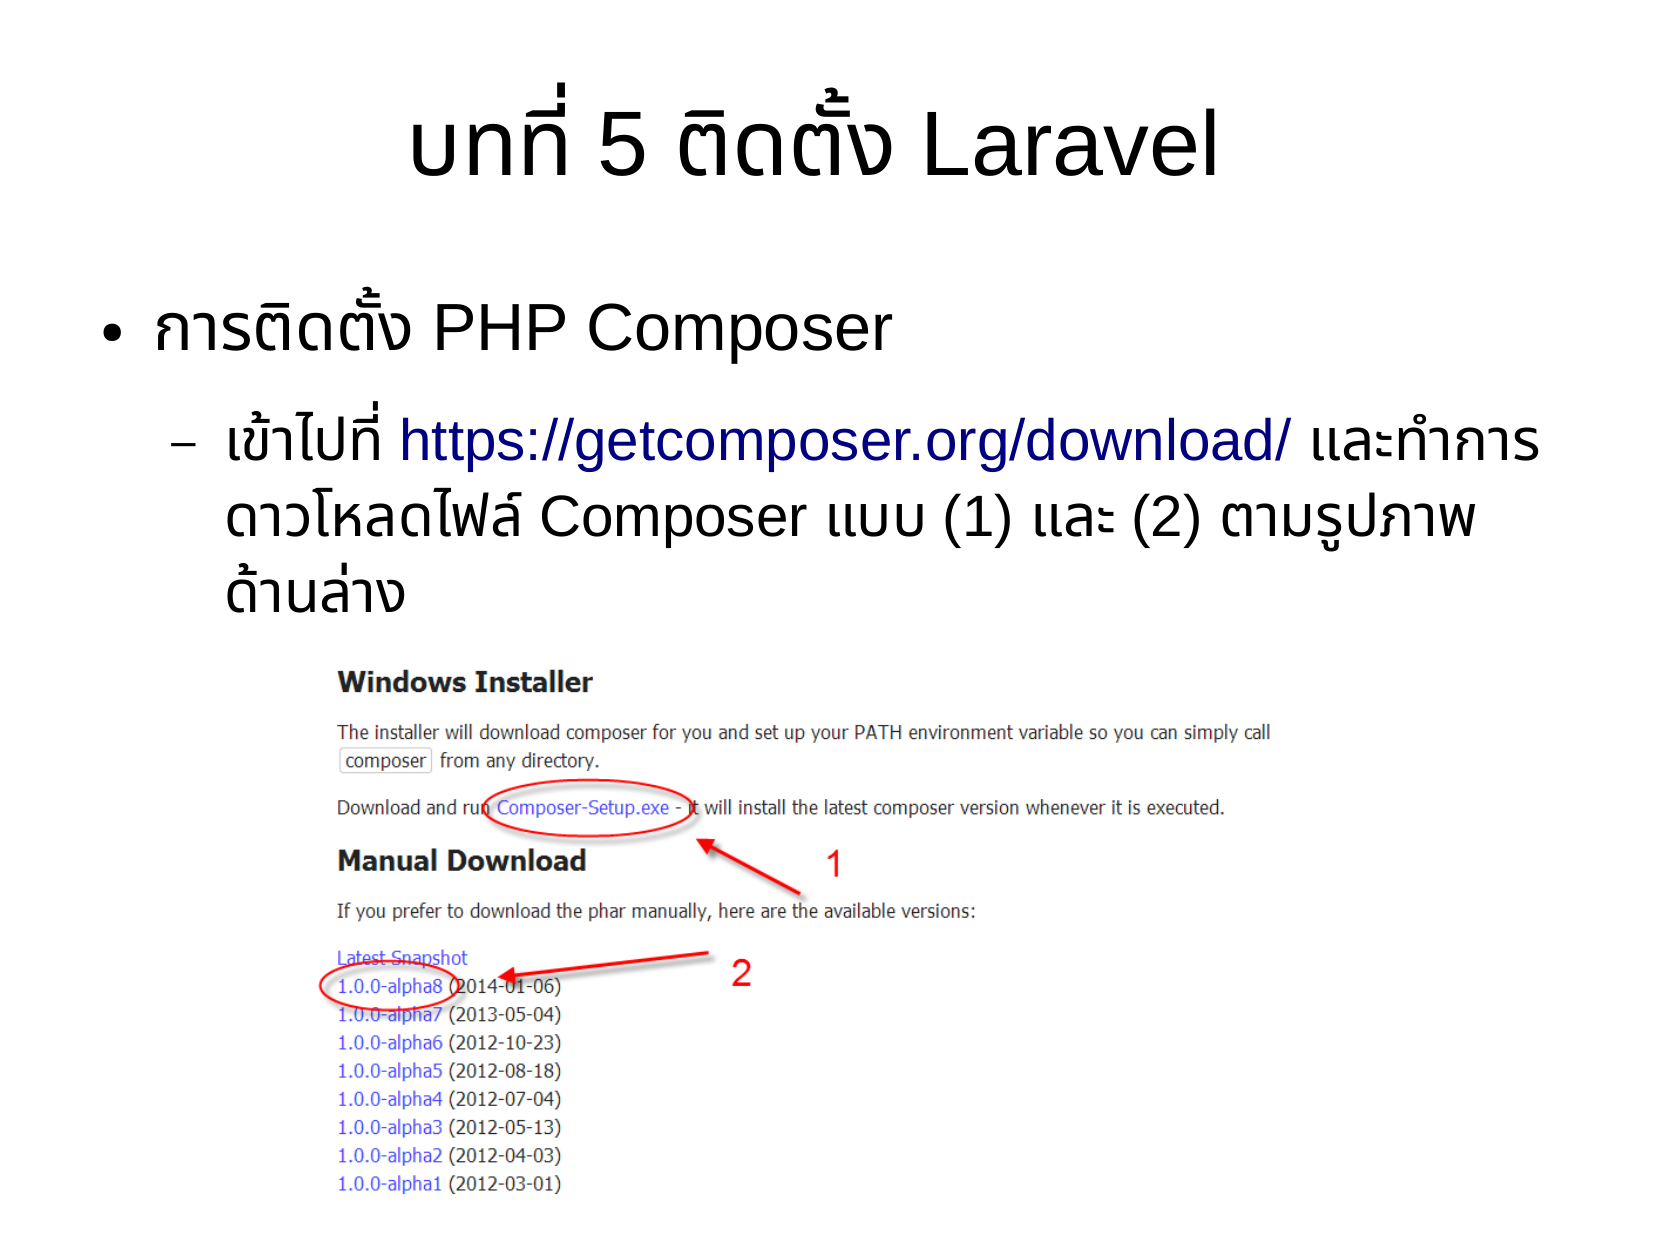

# บทที่ 5 ติดตั้ง Laravel
การติดตั้ง PHP Composer
เข้าไปที่ https://getcomposer.org/download/ และทำการดาวโหลดไฟล์ Composer แบบ (1) และ (2) ตามรูปภาพด้านล่าง